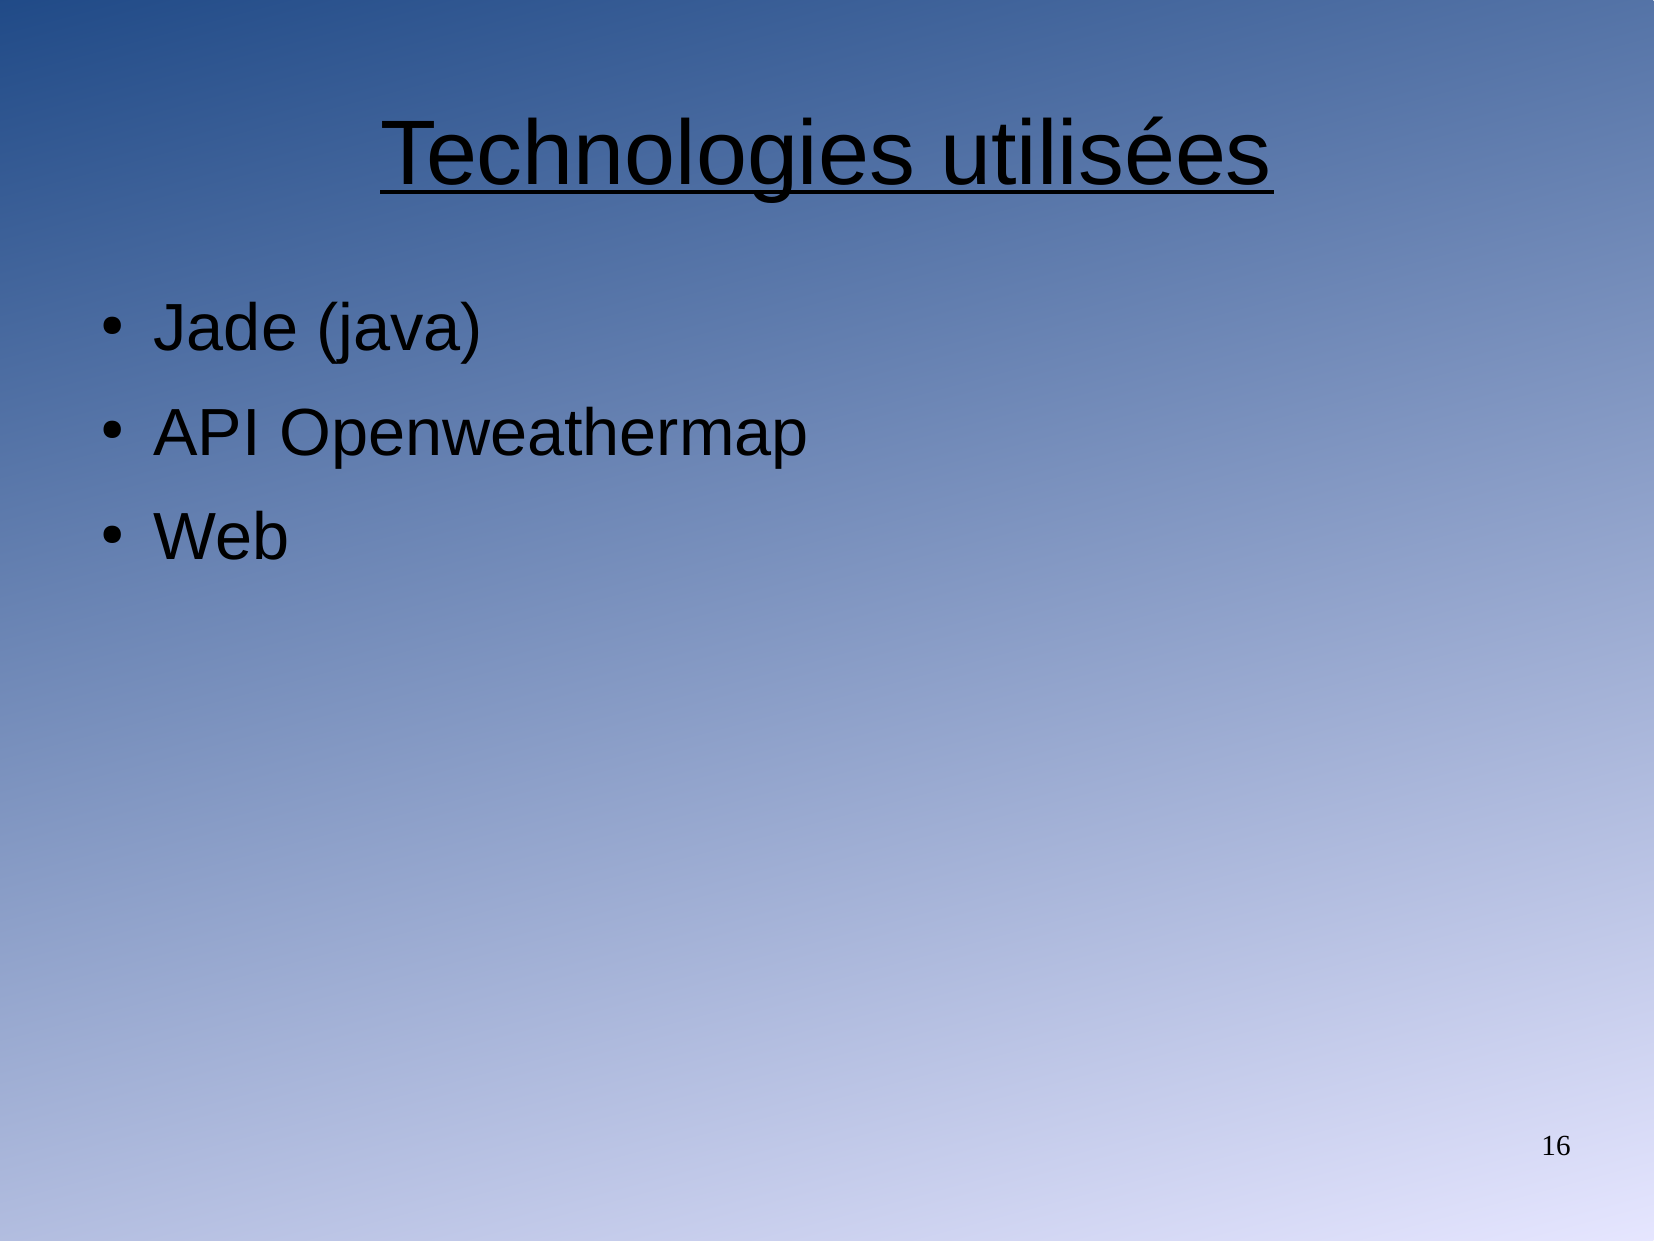

# Technologies utilisées
Jade (java)
API Openweathermap
Web
16